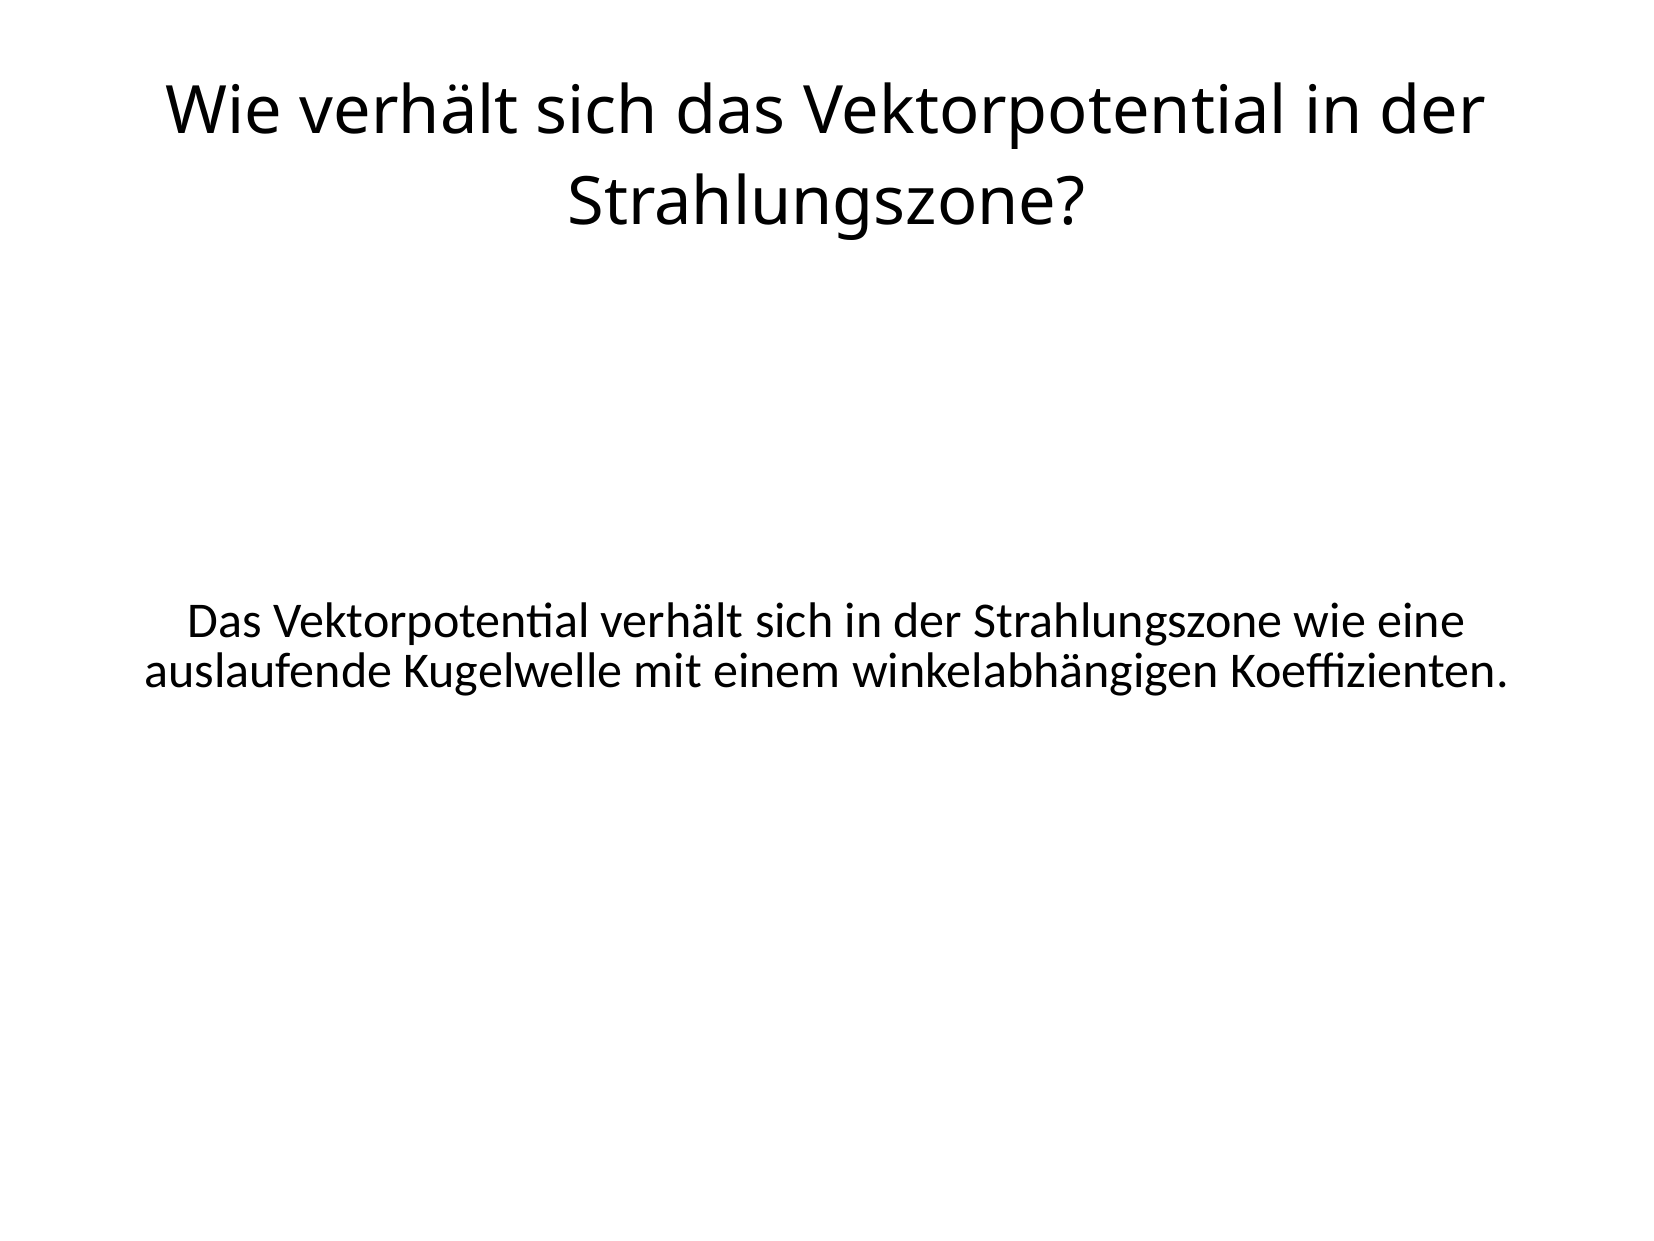

# Wie verhält sich das Vektorpotential in der Strahlungszone?
Das Vektorpotential verhält sich in der Strahlungszone wie eine auslaufende Kugelwelle mit einem winkelabhängigen Koeffizienten.